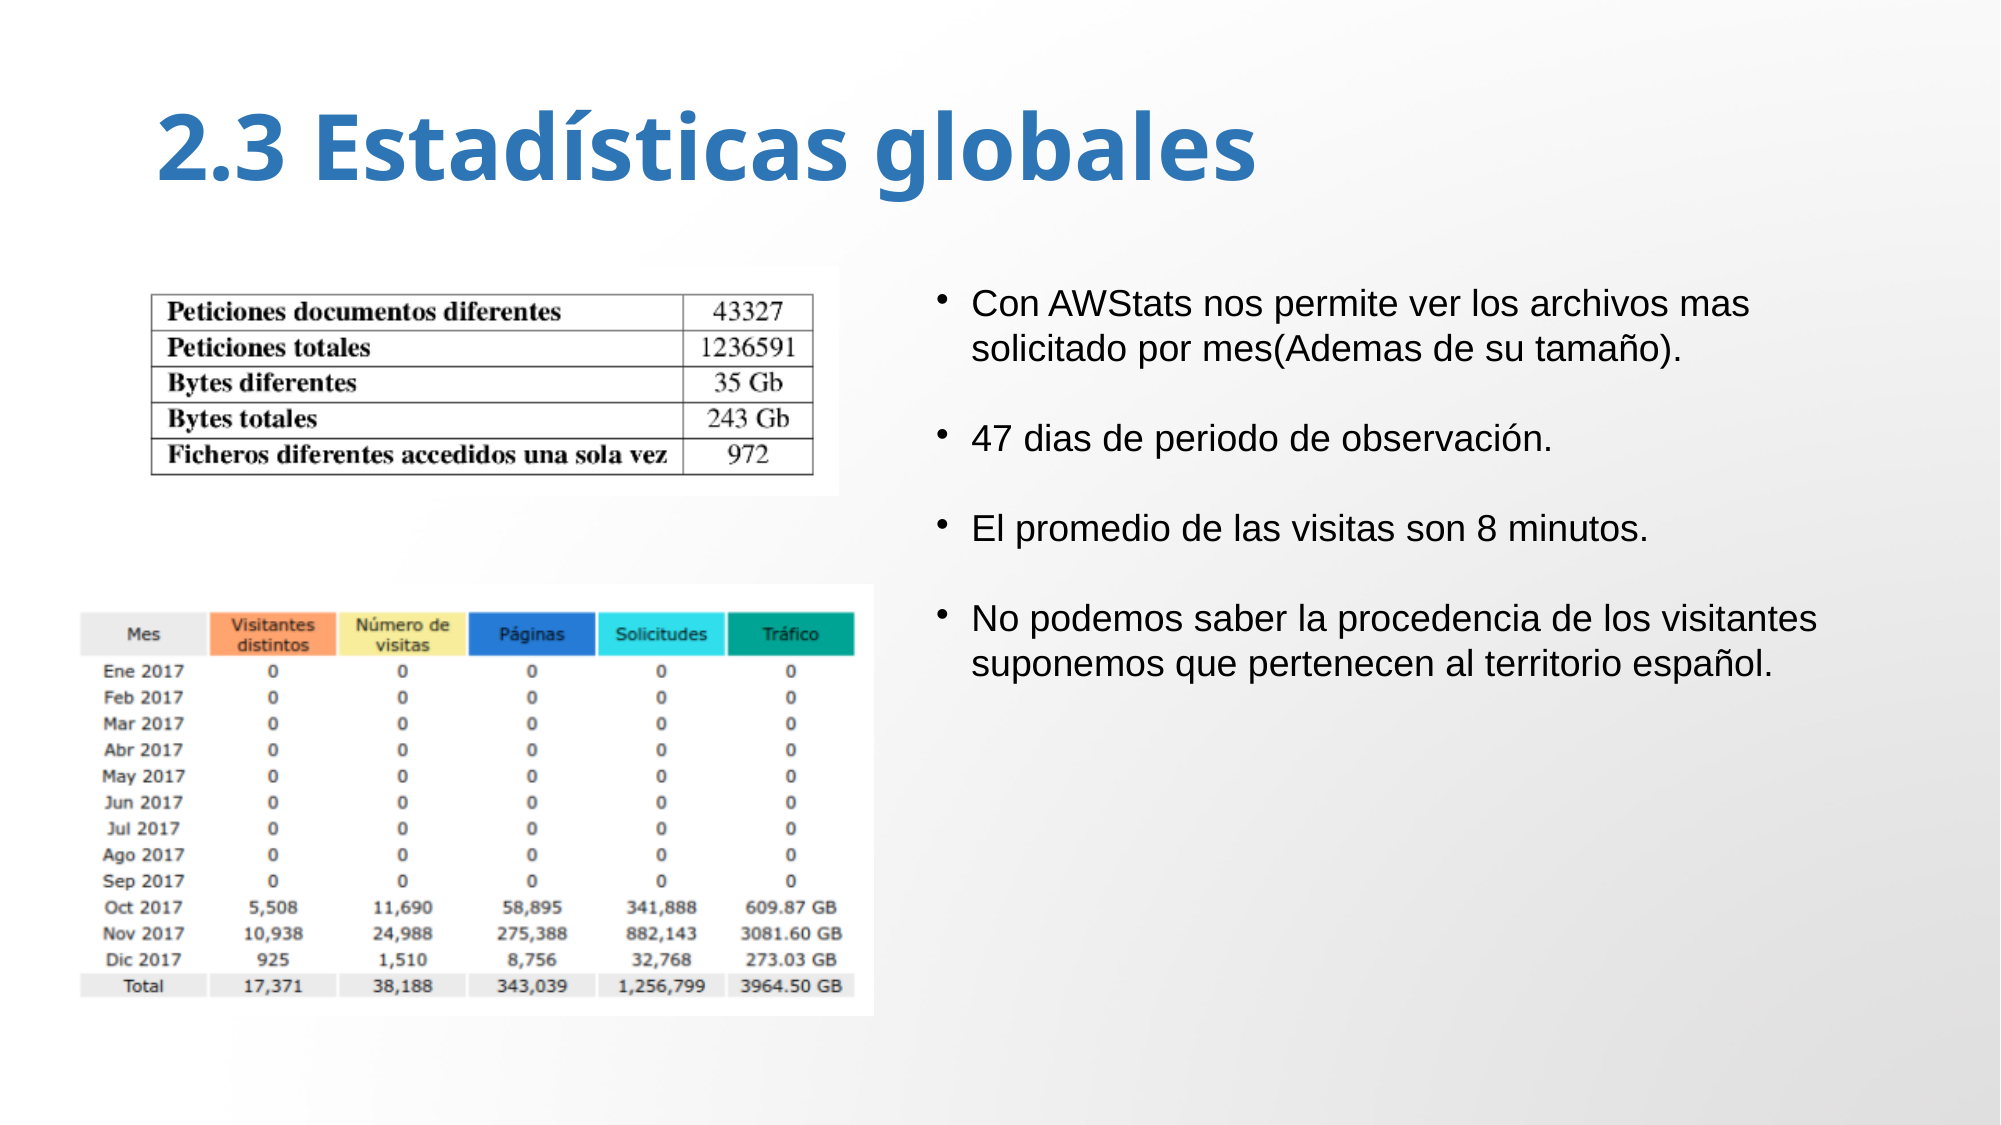

2.3 Estadísticas globales
Con AWStats nos permite ver los archivos mas solicitado por mes(Ademas de su tamaño).
47 dias de periodo de observación.
El promedio de las visitas son 8 minutos.
No podemos saber la procedencia de los visitantes suponemos que pertenecen al territorio español.